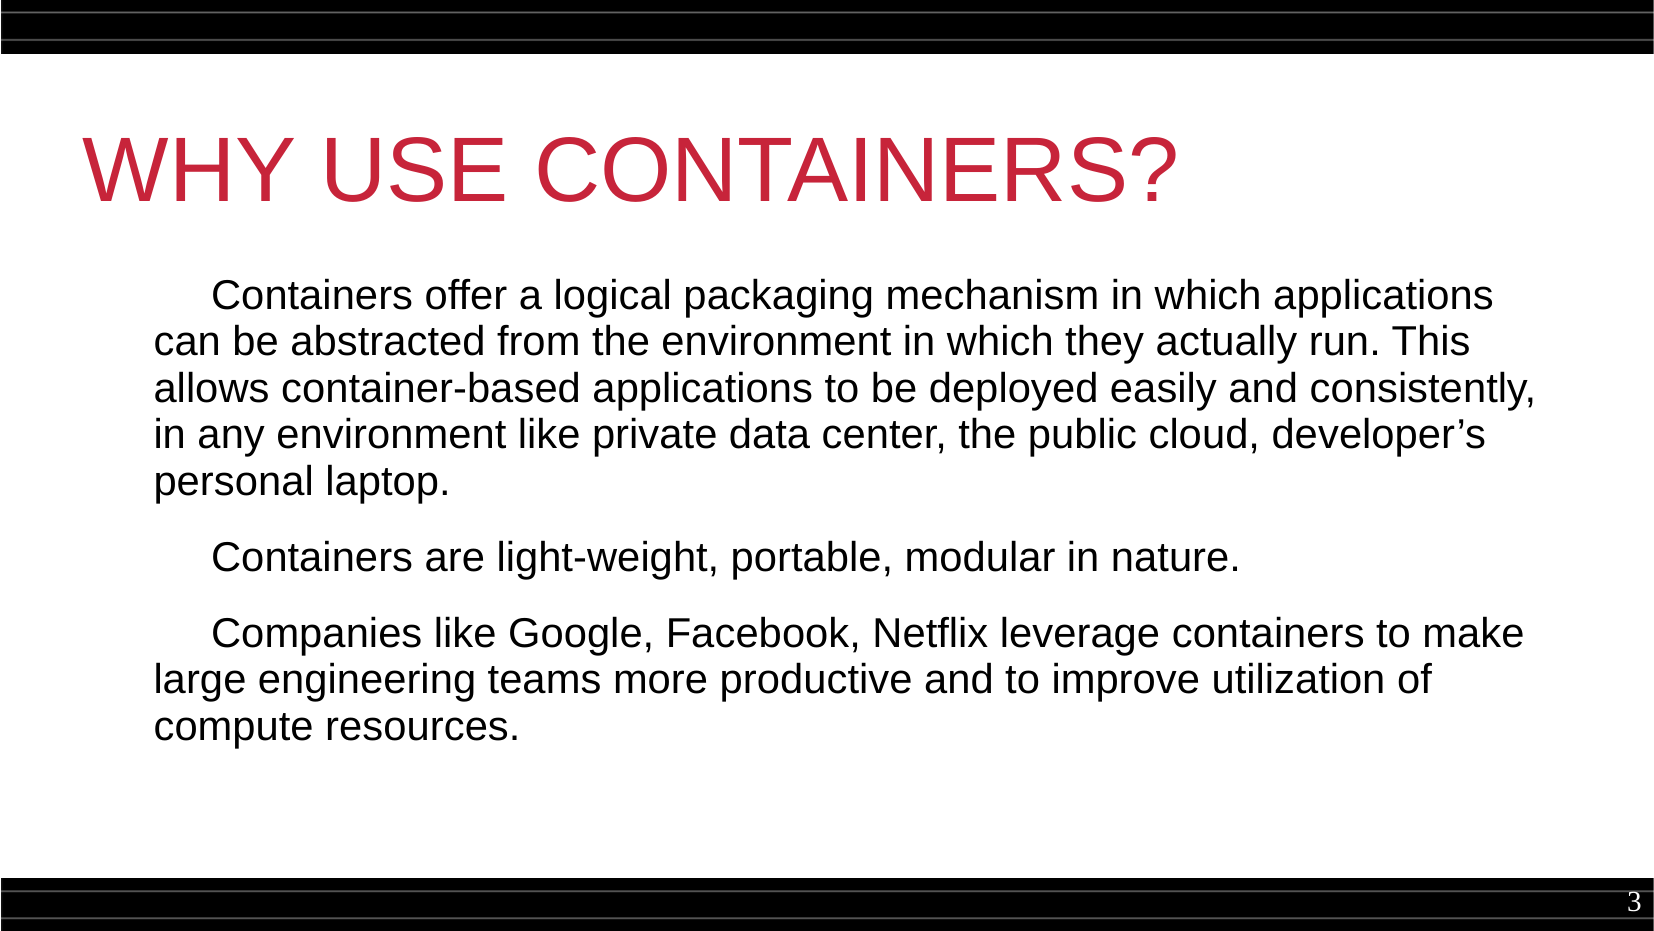

# WHY USE CONTAINERS?
 Containers offer a logical packaging mechanism in which applications can be abstracted from the environment in which they actually run. This allows container-based applications to be deployed easily and consistently, in any environment like private data center, the public cloud, developer’s personal laptop.
 Containers are light-weight, portable, modular in nature.
 Companies like Google, Facebook, Netflix leverage containers to make large engineering teams more productive and to improve utilization of compute resources.